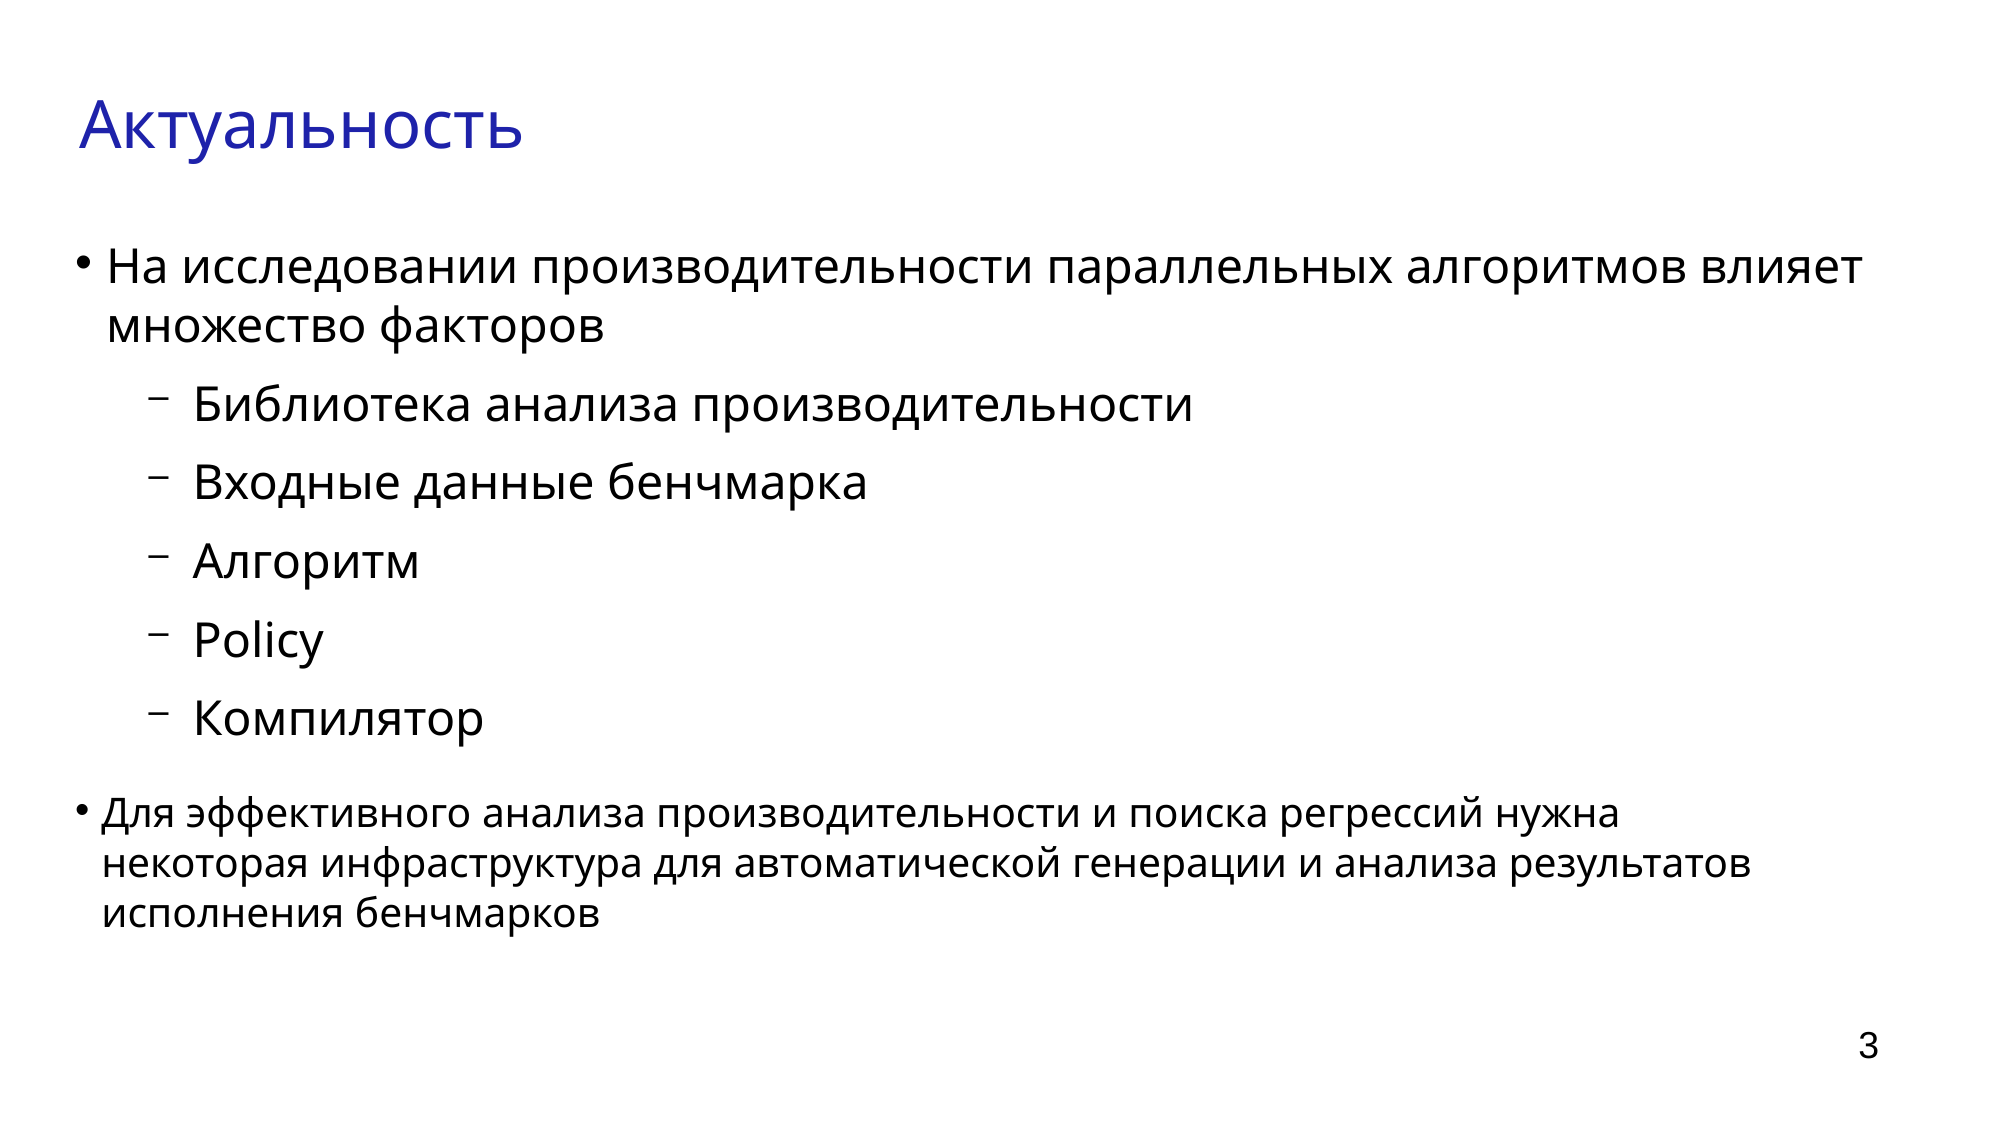

Актуальность
# На исследовании производительности параллельных алгоритмов влияет множество факторов
Библиотека анализа производительности
Входные данные бенчмарка
Алгоритм
Policy
Компилятор
Для эффективного анализа производительности и поиска регрессий нужна некоторая инфраструктура для автоматической генерации и анализа результатов исполнения бенчмарков